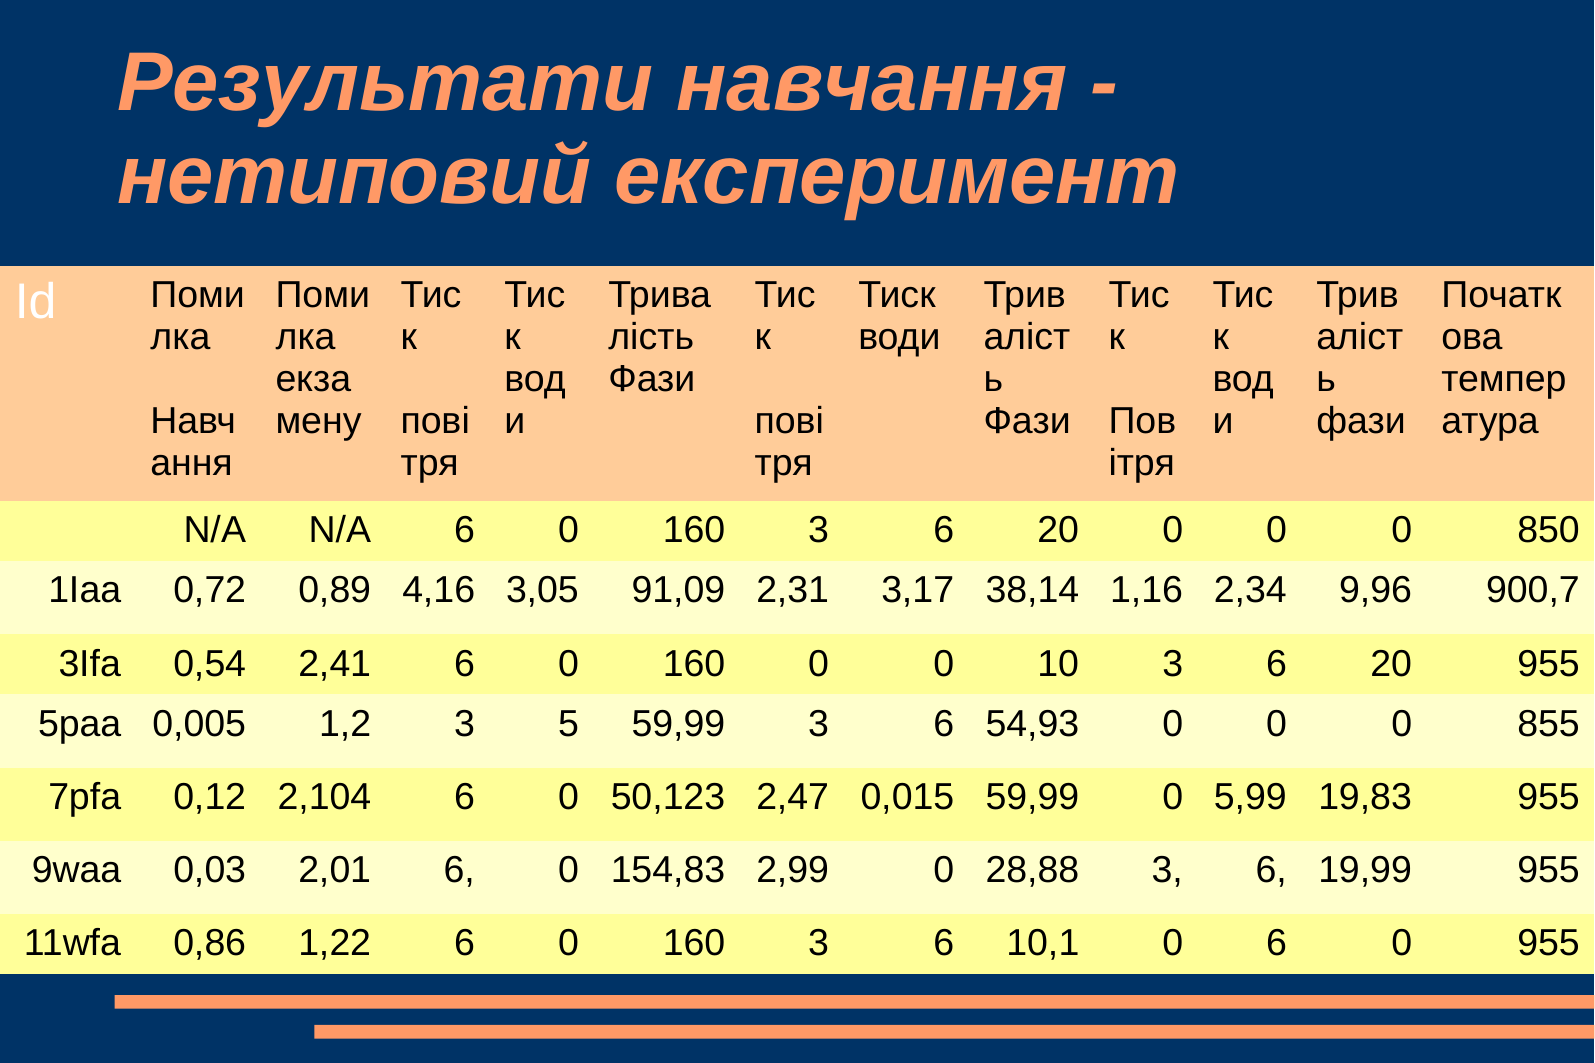

# Результати навчання - нетиповий експеримент
| Id | Помилка Навчання | Помилка екзамену | Тиск повітря | Тиск води | Тривалість Фази | Тиск повітря | Тиск води | Тривалість Фази | Тиск Повітря | Тиск води | Тривалість фази | Початкова температура |
| --- | --- | --- | --- | --- | --- | --- | --- | --- | --- | --- | --- | --- |
| | N/A | N/A | 6 | 0 | 160 | 3 | 6 | 20 | 0 | 0 | 0 | 850 |
| 1Iaa | 0,72 | 0,89 | 4,16 | 3,05 | 91,09 | 2,31 | 3,17 | 38,14 | 1,16 | 2,34 | 9,96 | 900,7 |
| 3Ifa | 0,54 | 2,41 | 6 | 0 | 160 | 0 | 0 | 10 | 3 | 6 | 20 | 955 |
| 5paa | 0,005 | 1,2 | 3 | 5 | 59,99 | 3 | 6 | 54,93 | 0 | 0 | 0 | 855 |
| 7pfa | 0,12 | 2,104 | 6 | 0 | 50,123 | 2,47 | 0,015 | 59,99 | 0 | 5,99 | 19,83 | 955 |
| 9waa | 0,03 | 2,01 | 6, | 0 | 154,83 | 2,99 | 0 | 28,88 | 3, | 6, | 19,99 | 955 |
| 11wfa | 0,86 | 1,22 | 6 | 0 | 160 | 3 | 6 | 10,1 | 0 | 6 | 0 | 955 |